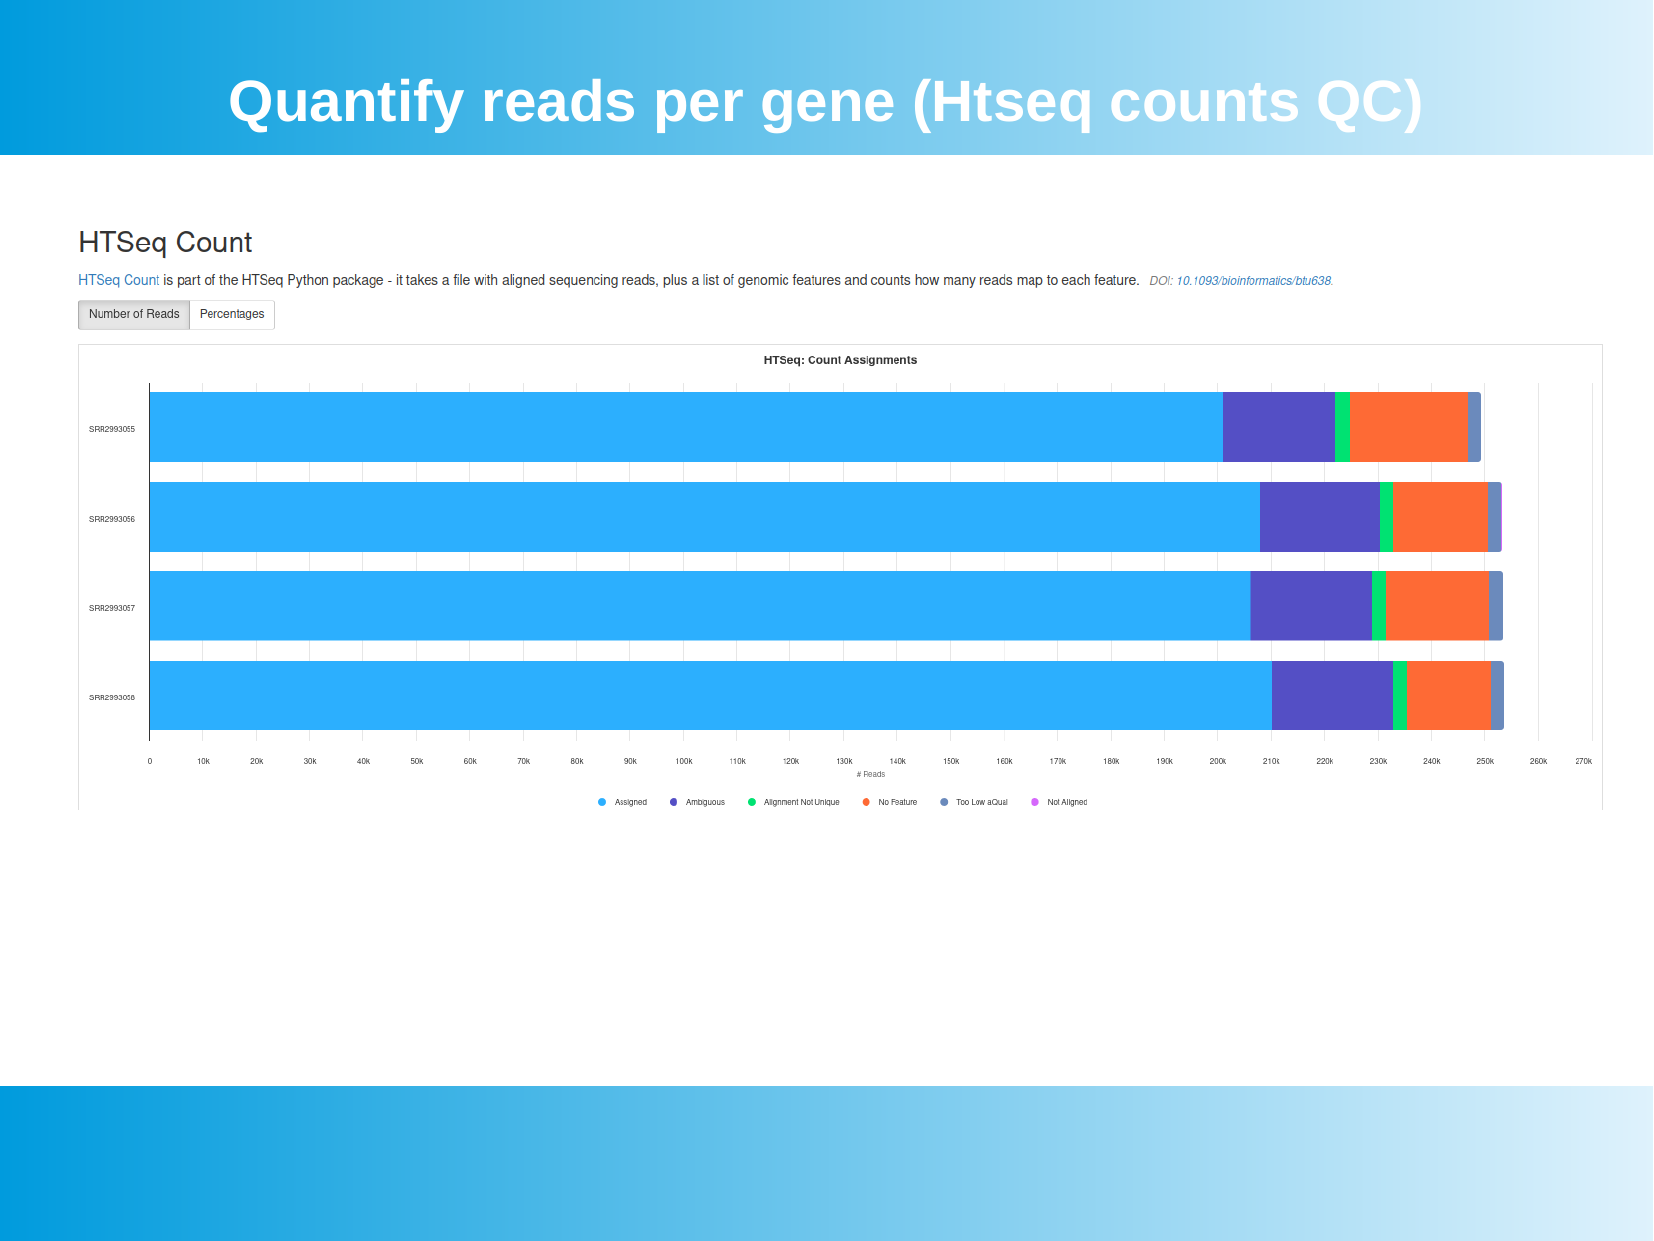

# Quantify reads per gene (Htseq counts QC)